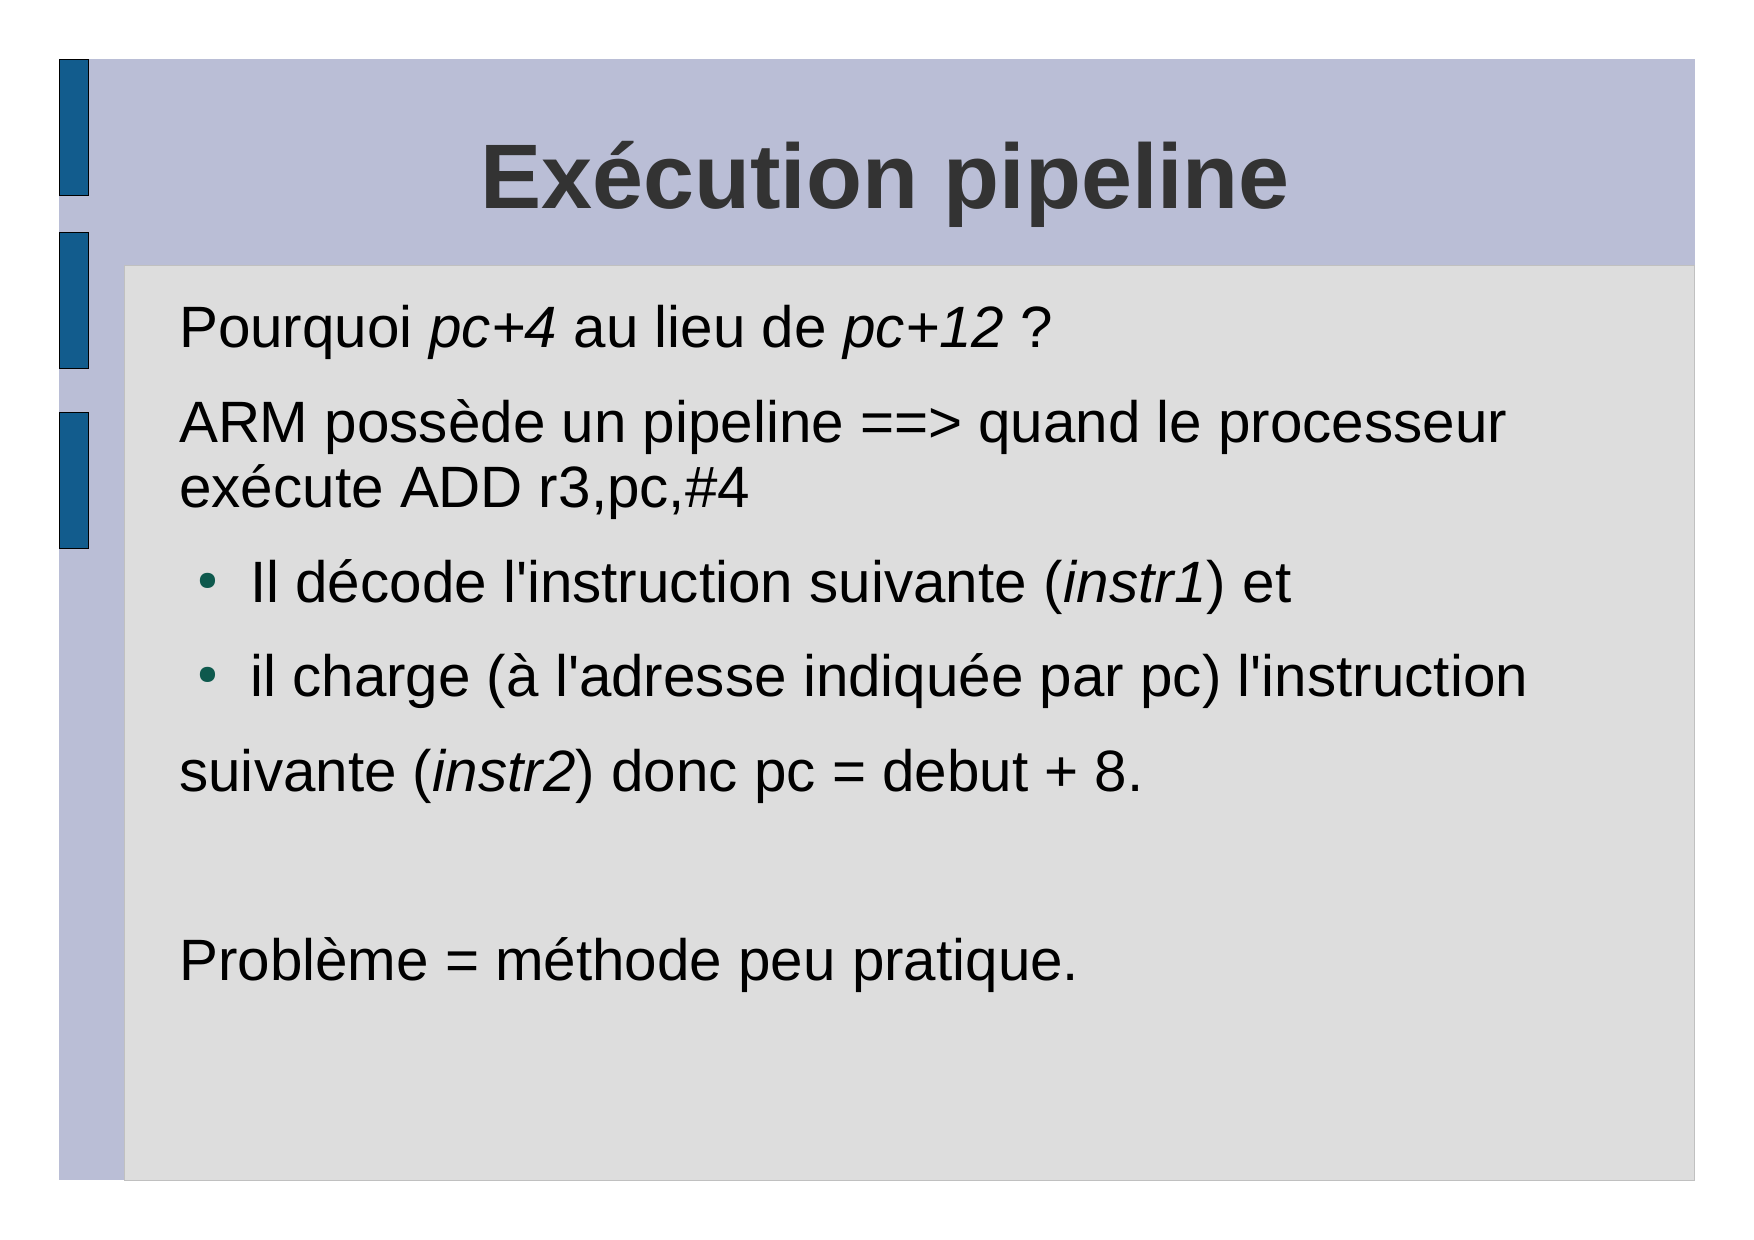

# Exécution pipeline
Pourquoi pc+4 au lieu de pc+12 ?
ARM possède un pipeline ==> quand le processeur exécute ADD r3,pc,#4
Il décode l'instruction suivante (instr1) et
il charge (à l'adresse indiquée par pc) l'instruction
suivante (instr2) donc pc = debut + 8.
Problème = méthode peu pratique.